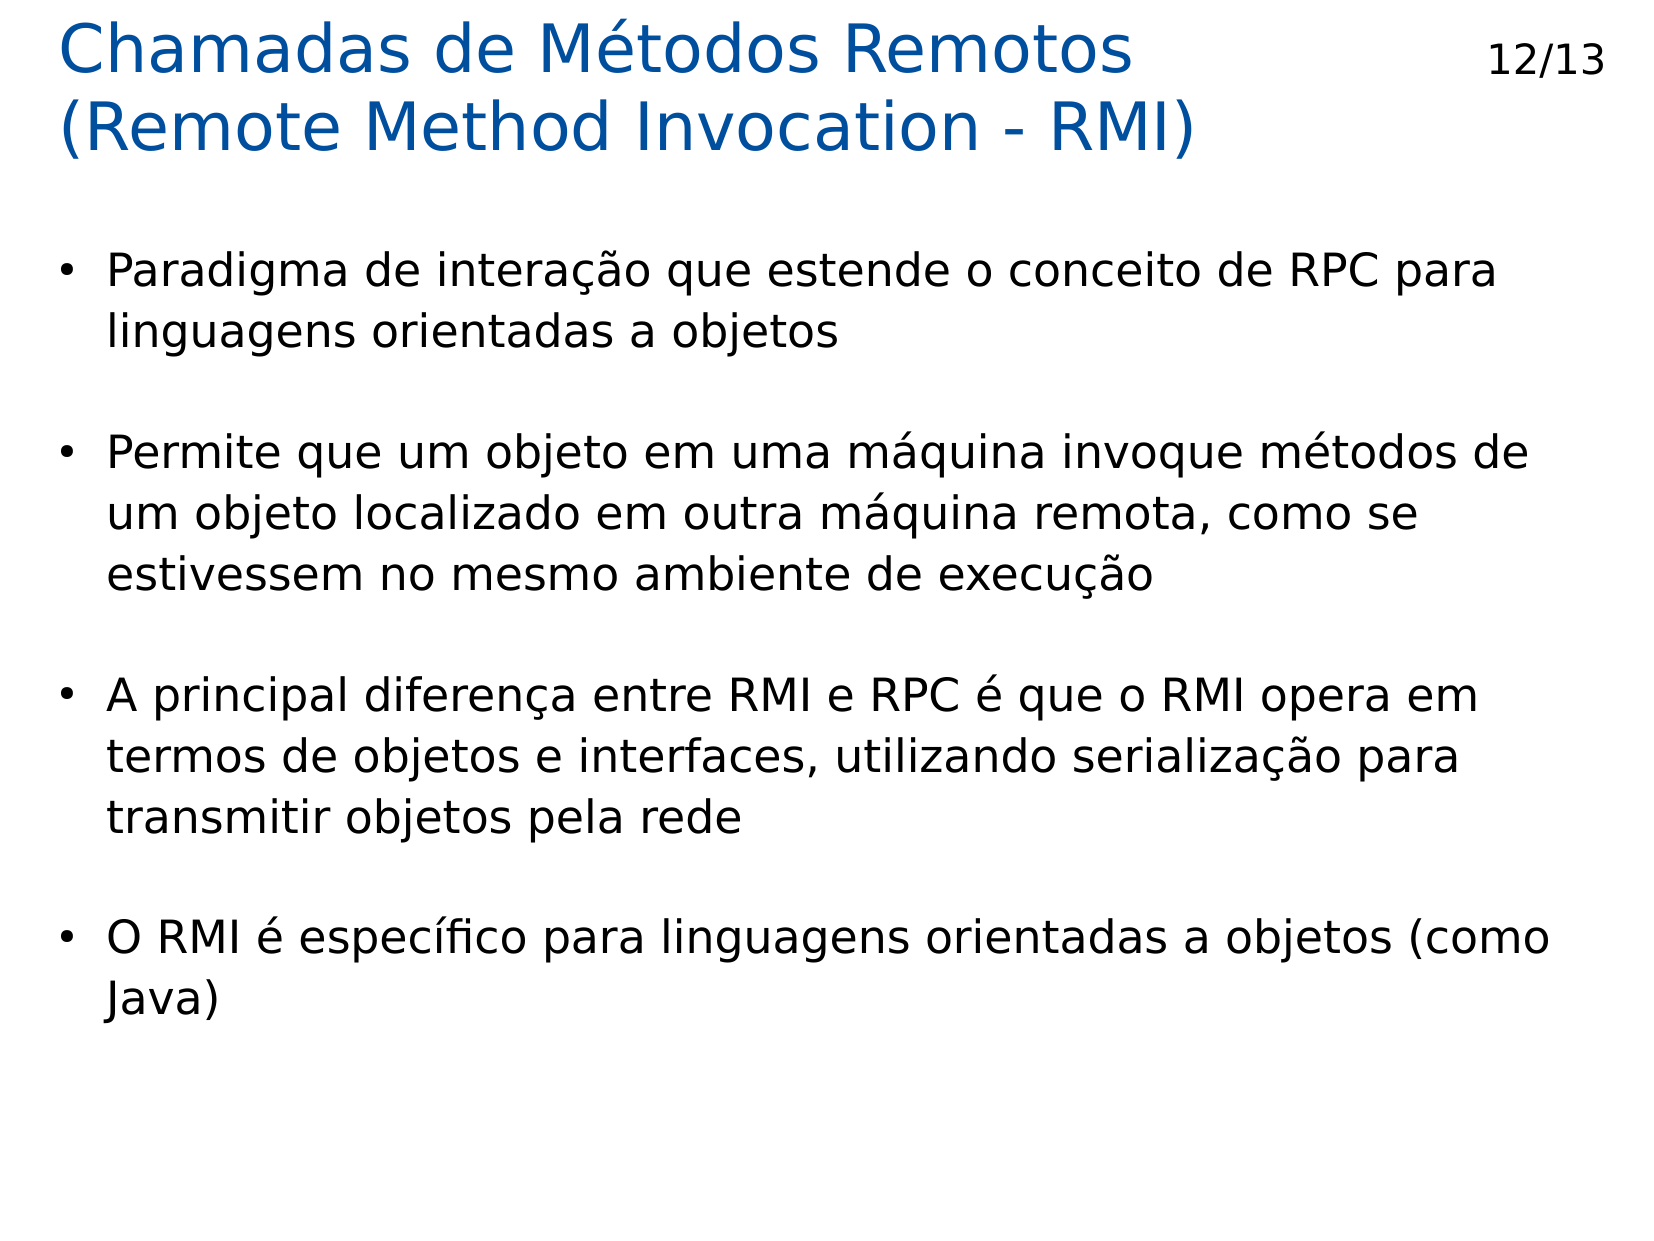

# Chamadas de Métodos Remotos (Remote Method Invocation - RMI)
12
Paradigma de interação que estende o conceito de RPC para linguagens orientadas a objetos
Permite que um objeto em uma máquina invoque métodos de um objeto localizado em outra máquina remota, como se estivessem no mesmo ambiente de execução
A principal diferença entre RMI e RPC é que o RMI opera em termos de objetos e interfaces, utilizando serialização para transmitir objetos pela rede
O RMI é específico para linguagens orientadas a objetos (como Java)